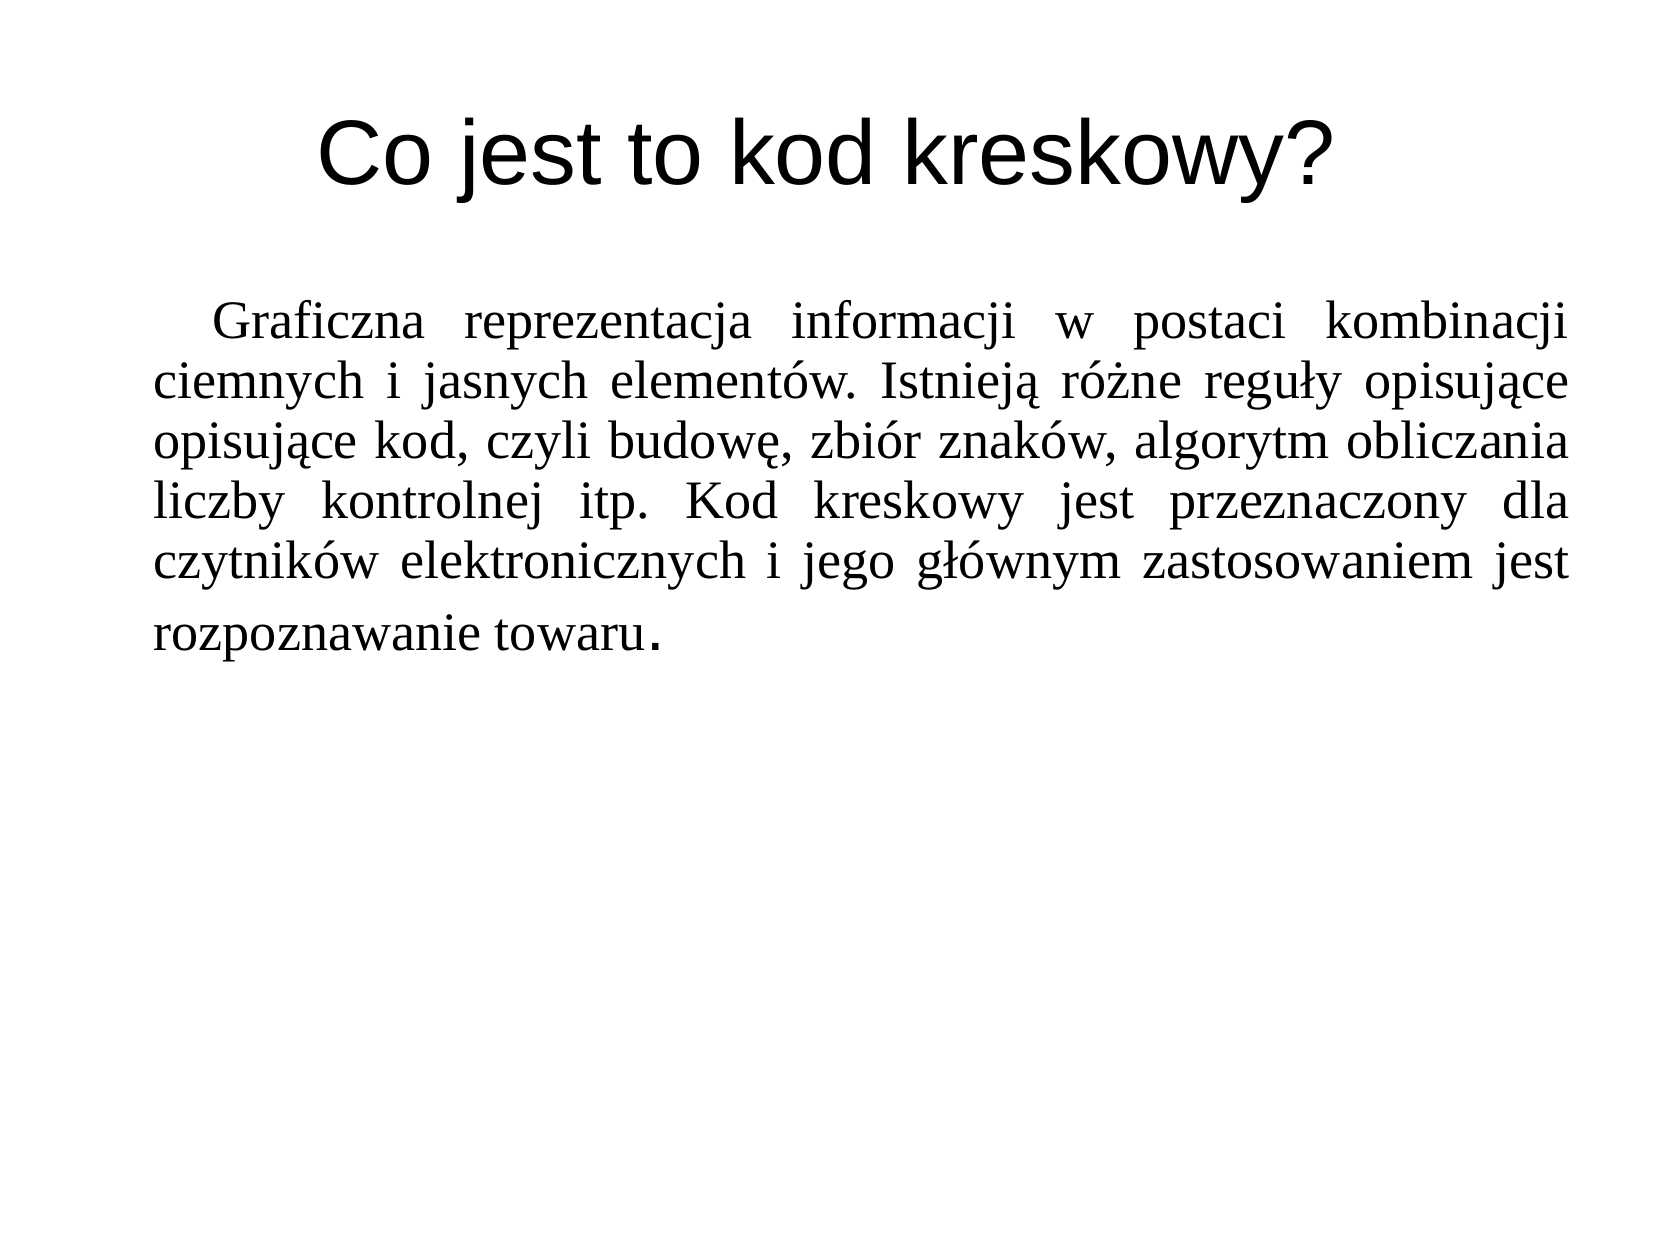

# Co jest to kod kreskowy?
Graficzna reprezentacja informacji w postaci kombinacji ciemnych i jasnych elementów. Istnieją różne reguły opisujące opisujące kod, czyli budowę, zbiór znaków, algorytm obliczania liczby kontrolnej itp. Kod kreskowy jest przeznaczony dla czytników elektronicznych i jego głównym zastosowaniem jest rozpoznawanie towaru.